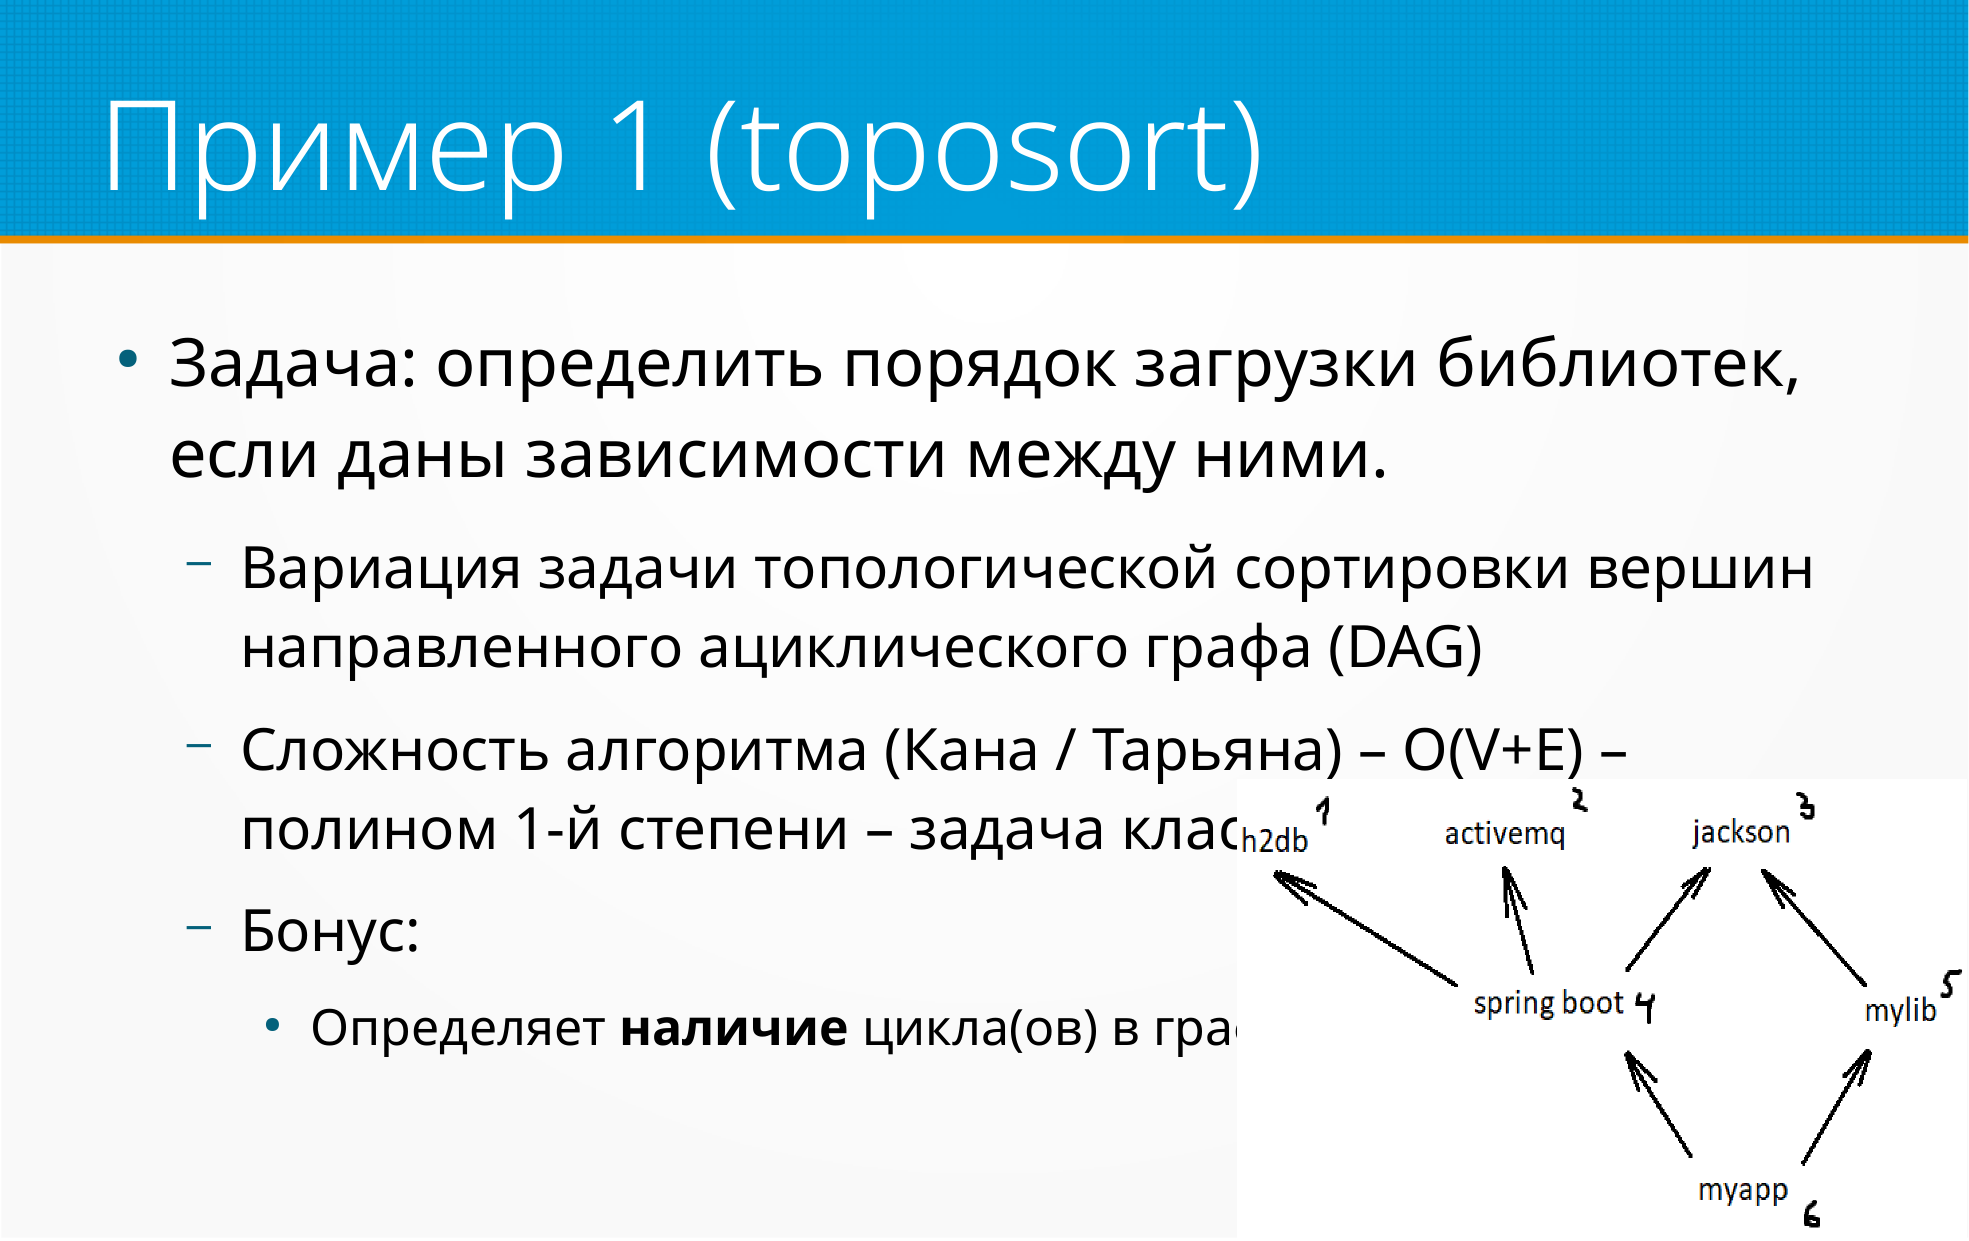

# Пример 1 (toposort)
Задача: определить порядок загрузки библиотек, если даны зависимости между ними.
Вариация задачи топологической сортировки вершин направленного ациклического графа (DAG)
Сложность алгоритма (Кана / Тарьяна) – O(V+E) – полином 1-й степени – задача класса P.
Бонус:
Определяет наличие цикла(ов) в графе